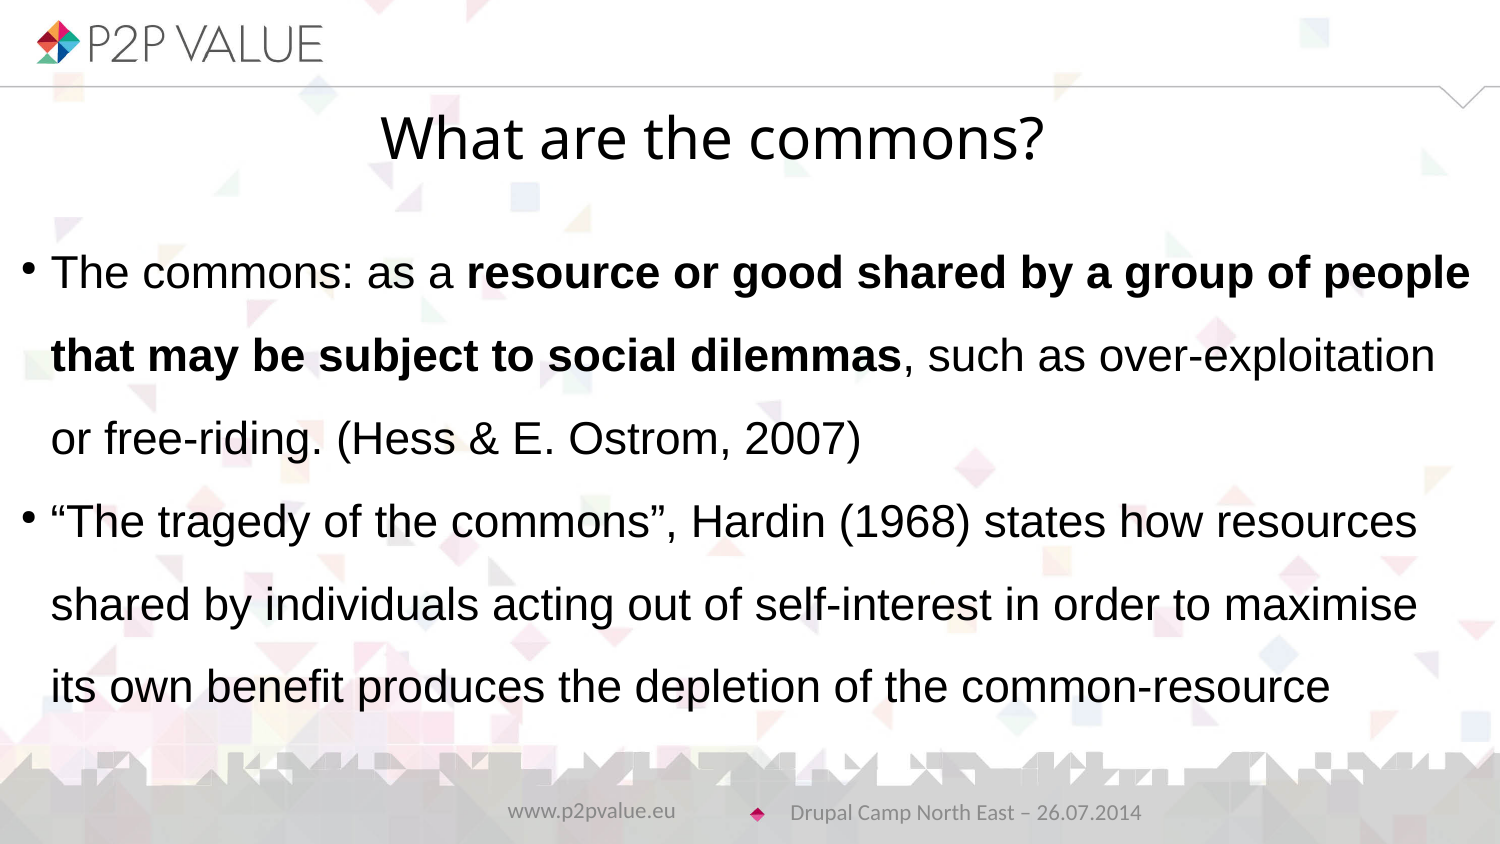

# What are the commons?
The commons: as a resource or good shared by a group of people that may be subject to social dilemmas, such as over-exploitation or free-riding. (Hess & E. Ostrom, 2007)
“The tragedy of the commons”, Hardin (1968) states how resources shared by individuals acting out of self-interest in order to maximise its own benefit produces the depletion of the common-resource
Drupal Camp North East – 26.07.2014
www.p2pvalue.eu